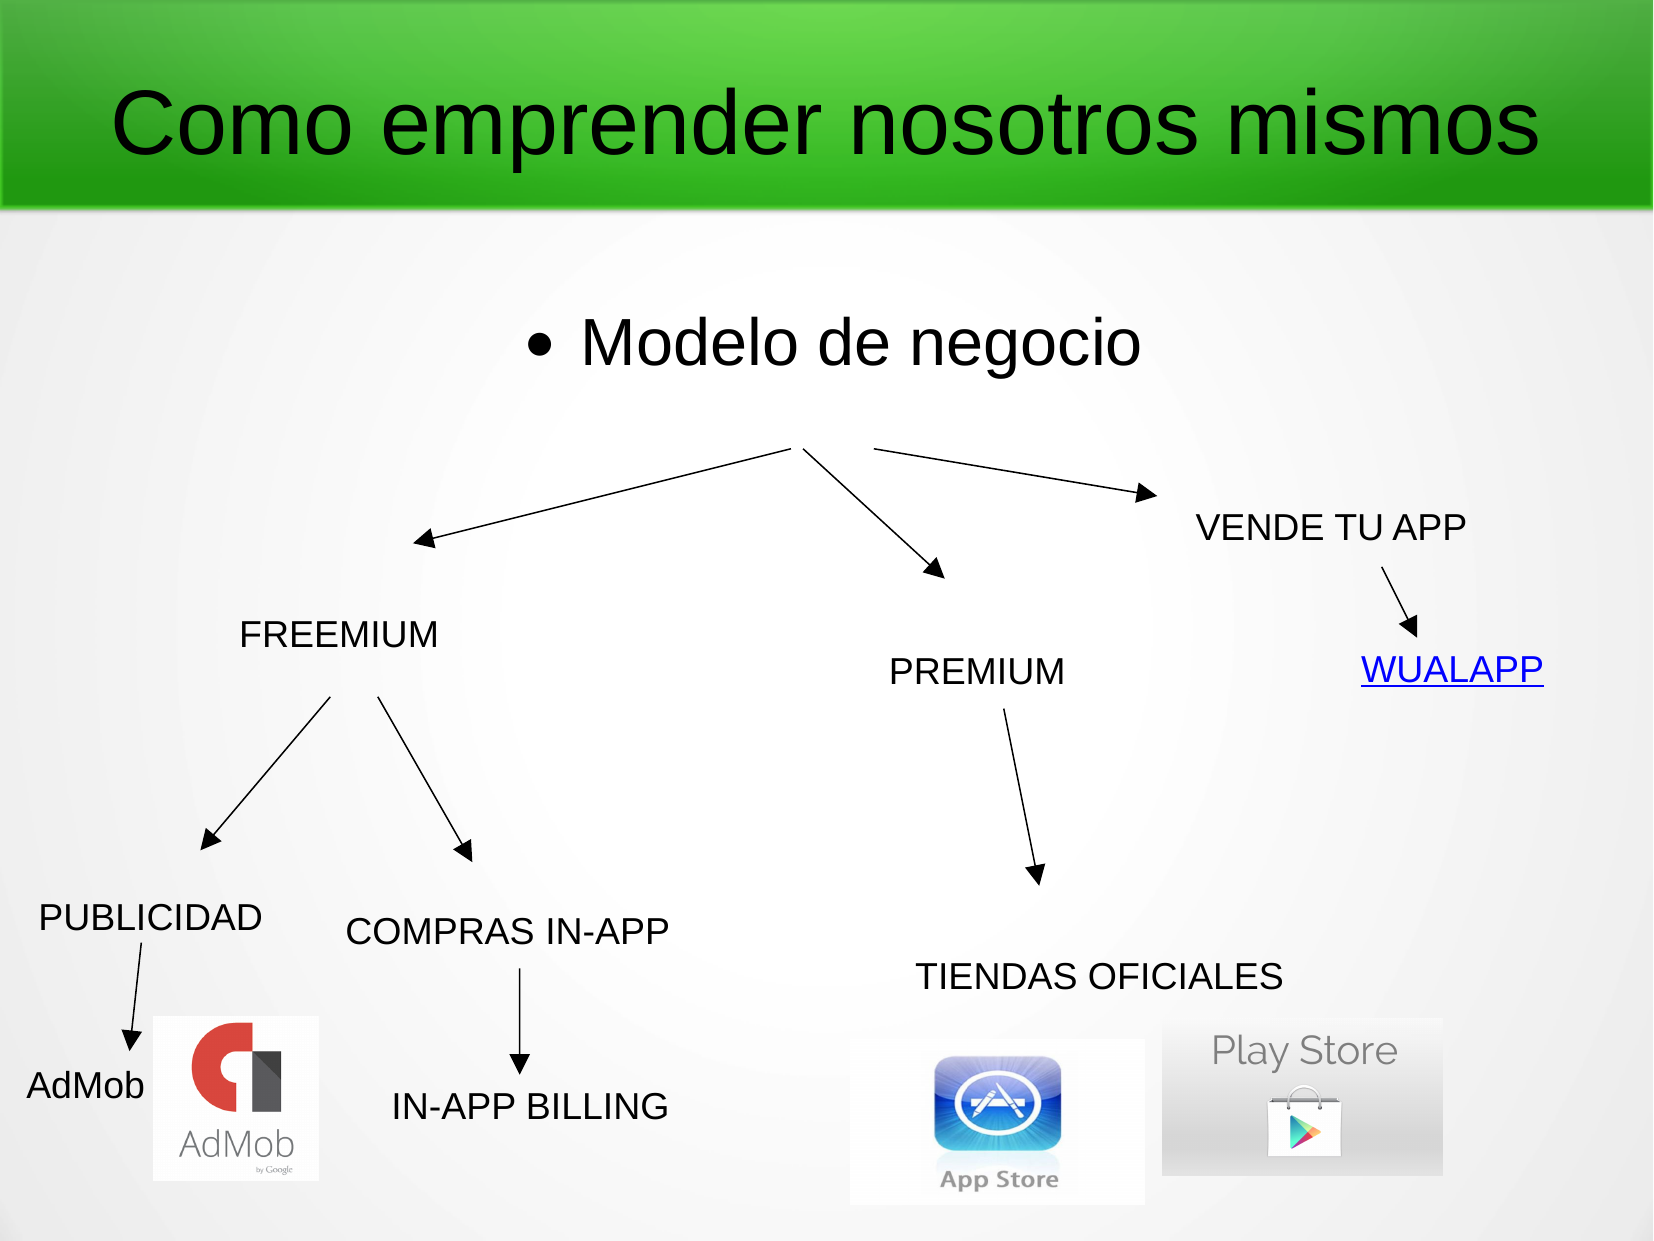

Como emprender nosotros mismos
Modelo de negocio
VENDE TU APP
FREEMIUM
WUALAPP
PREMIUM
PUBLICIDAD
COMPRAS IN-APP
TIENDAS OFICIALES
AdMob
IN-APP BILLING